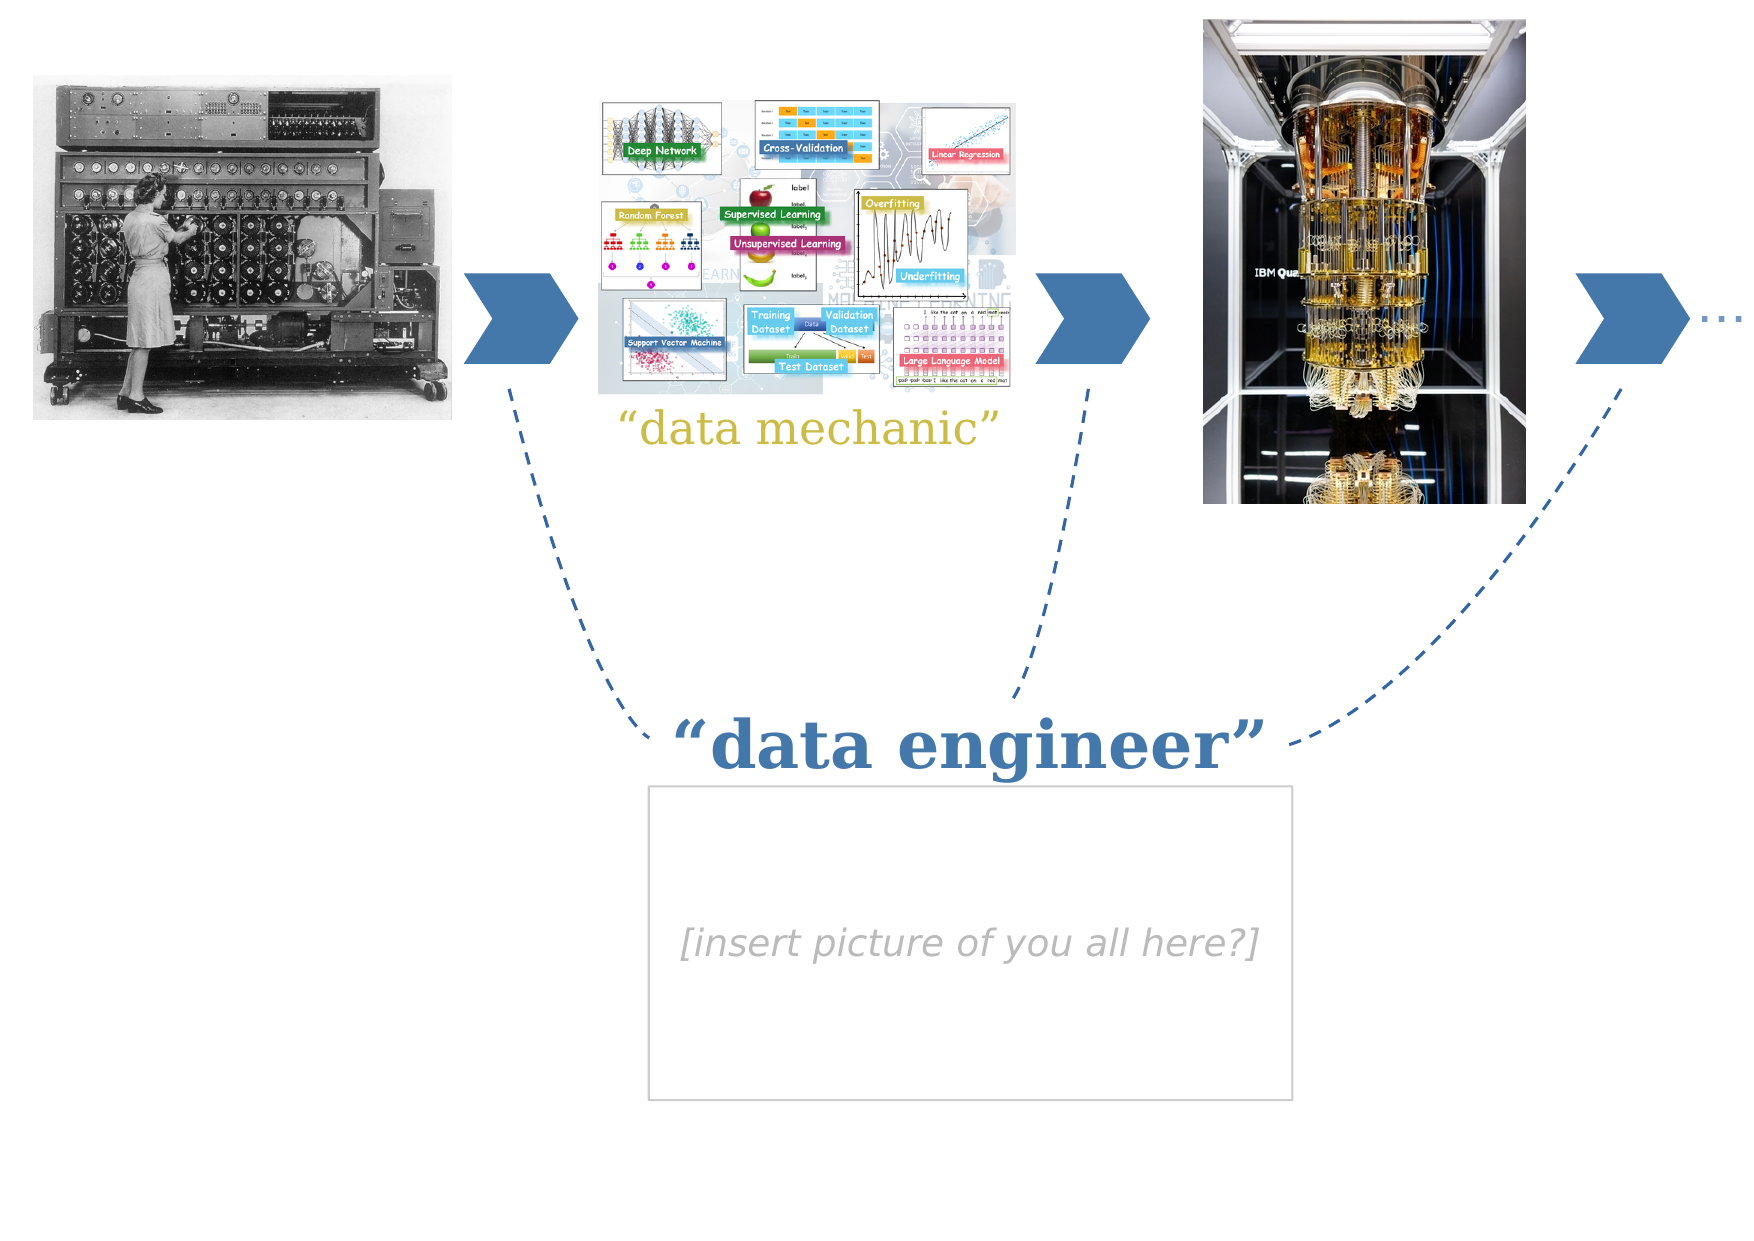

...
“data mechanic”
“data engineer”
[insert picture of you all here?]